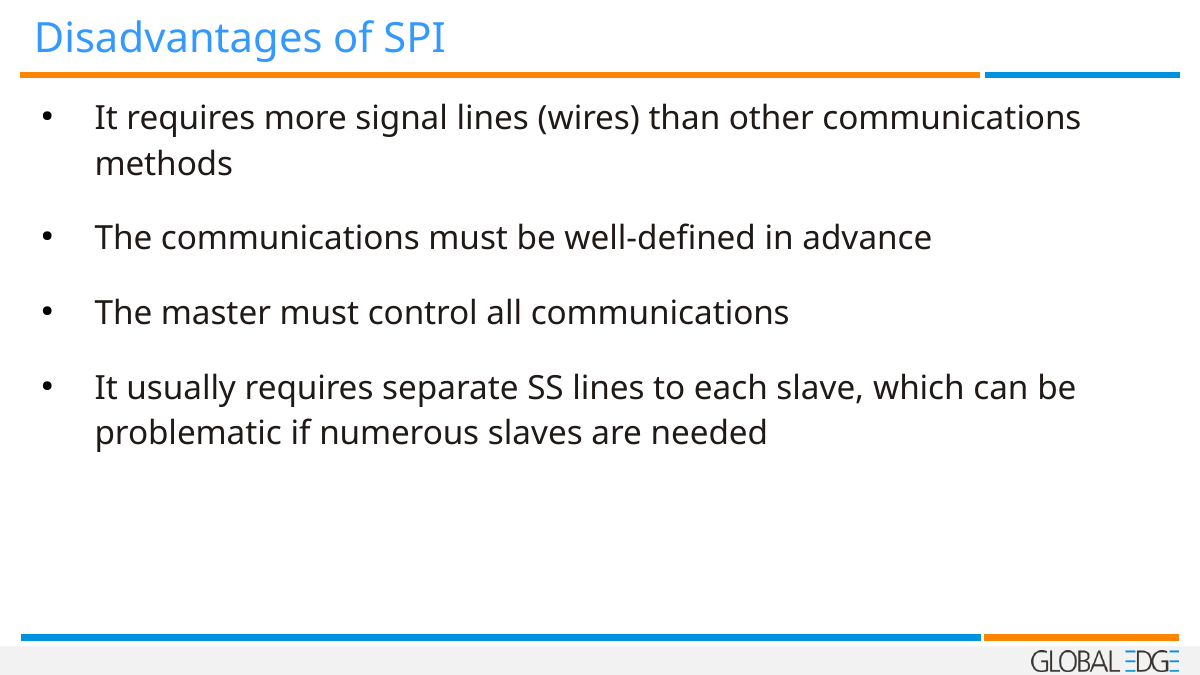

# Disadvantages of SPI
It requires more signal lines (wires) than other communications methods
The communications must be well-defined in advance
The master must control all communications
It usually requires separate SS lines to each slave, which can be problematic if numerous slaves are needed